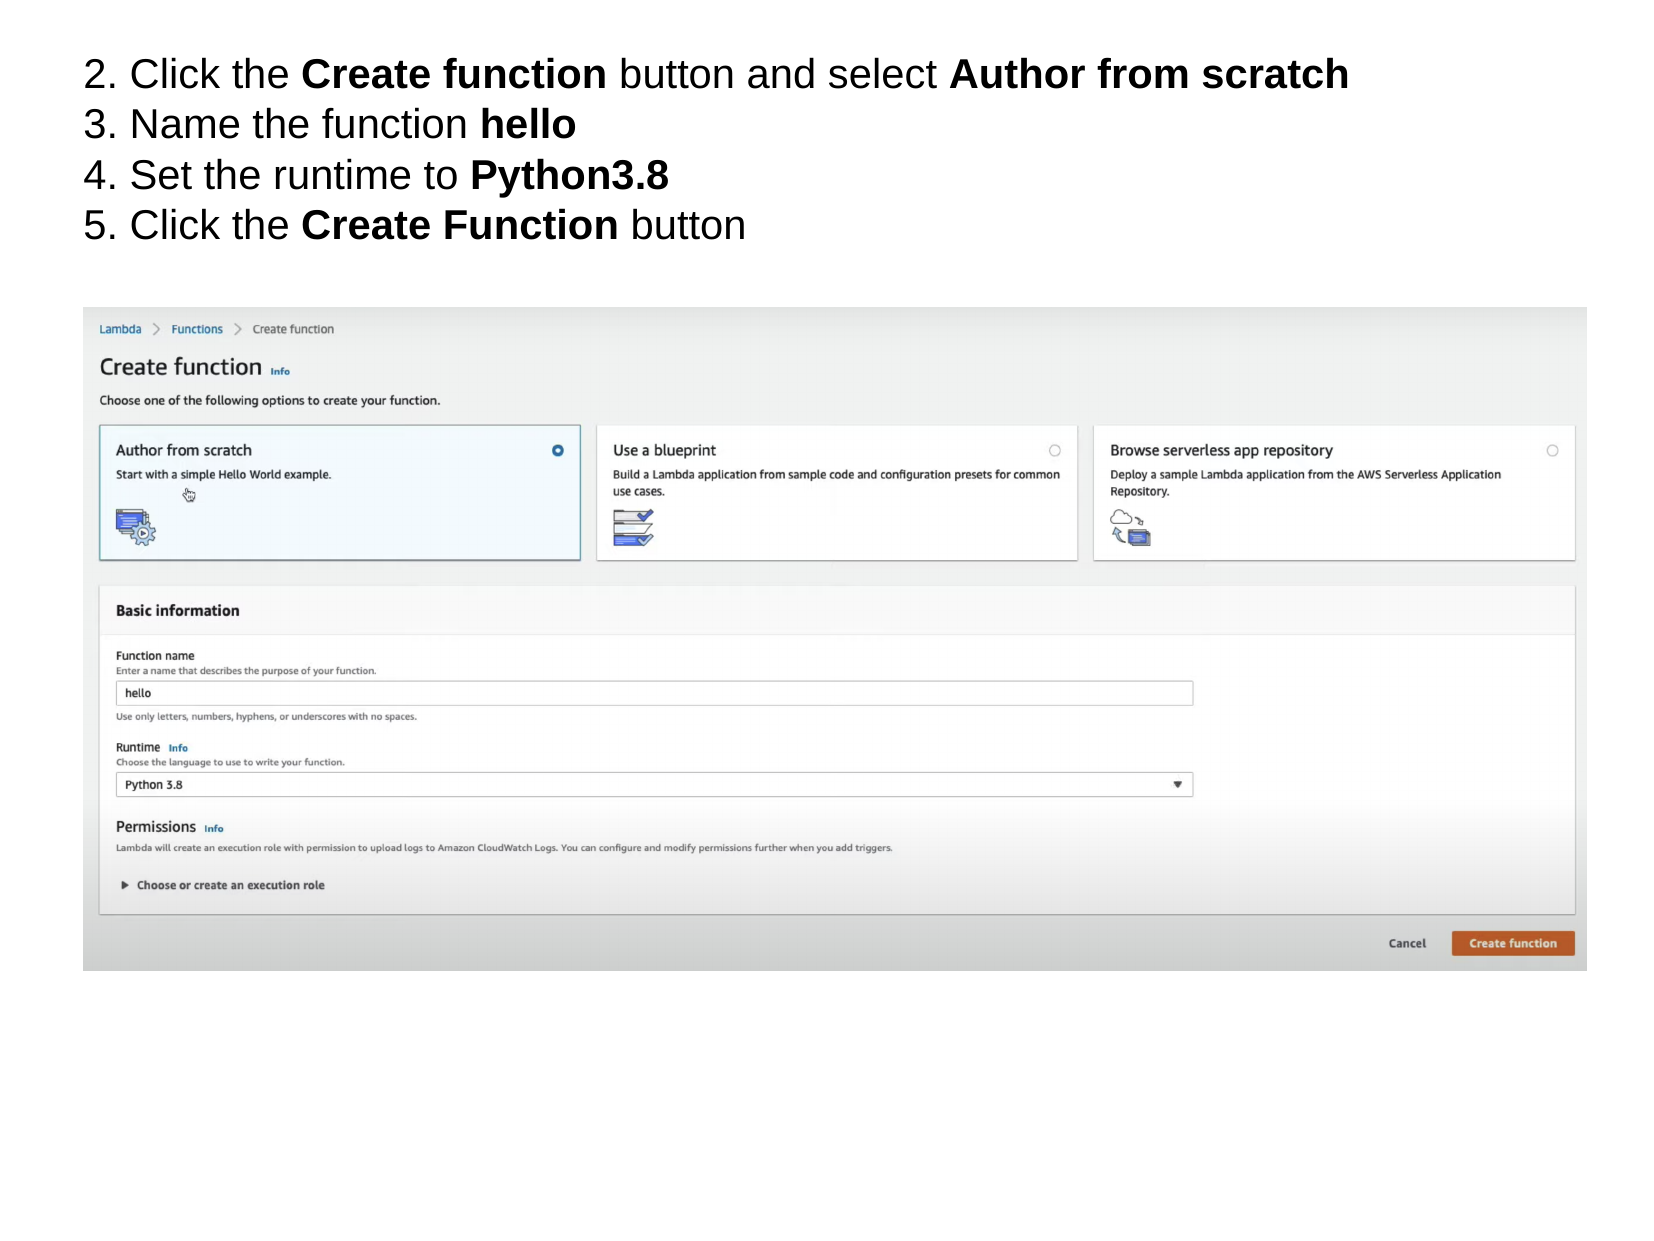

# 2. Click the Create function button and select Author from scratch
3. Name the function hello
4. Set the runtime to Python3.8
5. Click the Create Function button